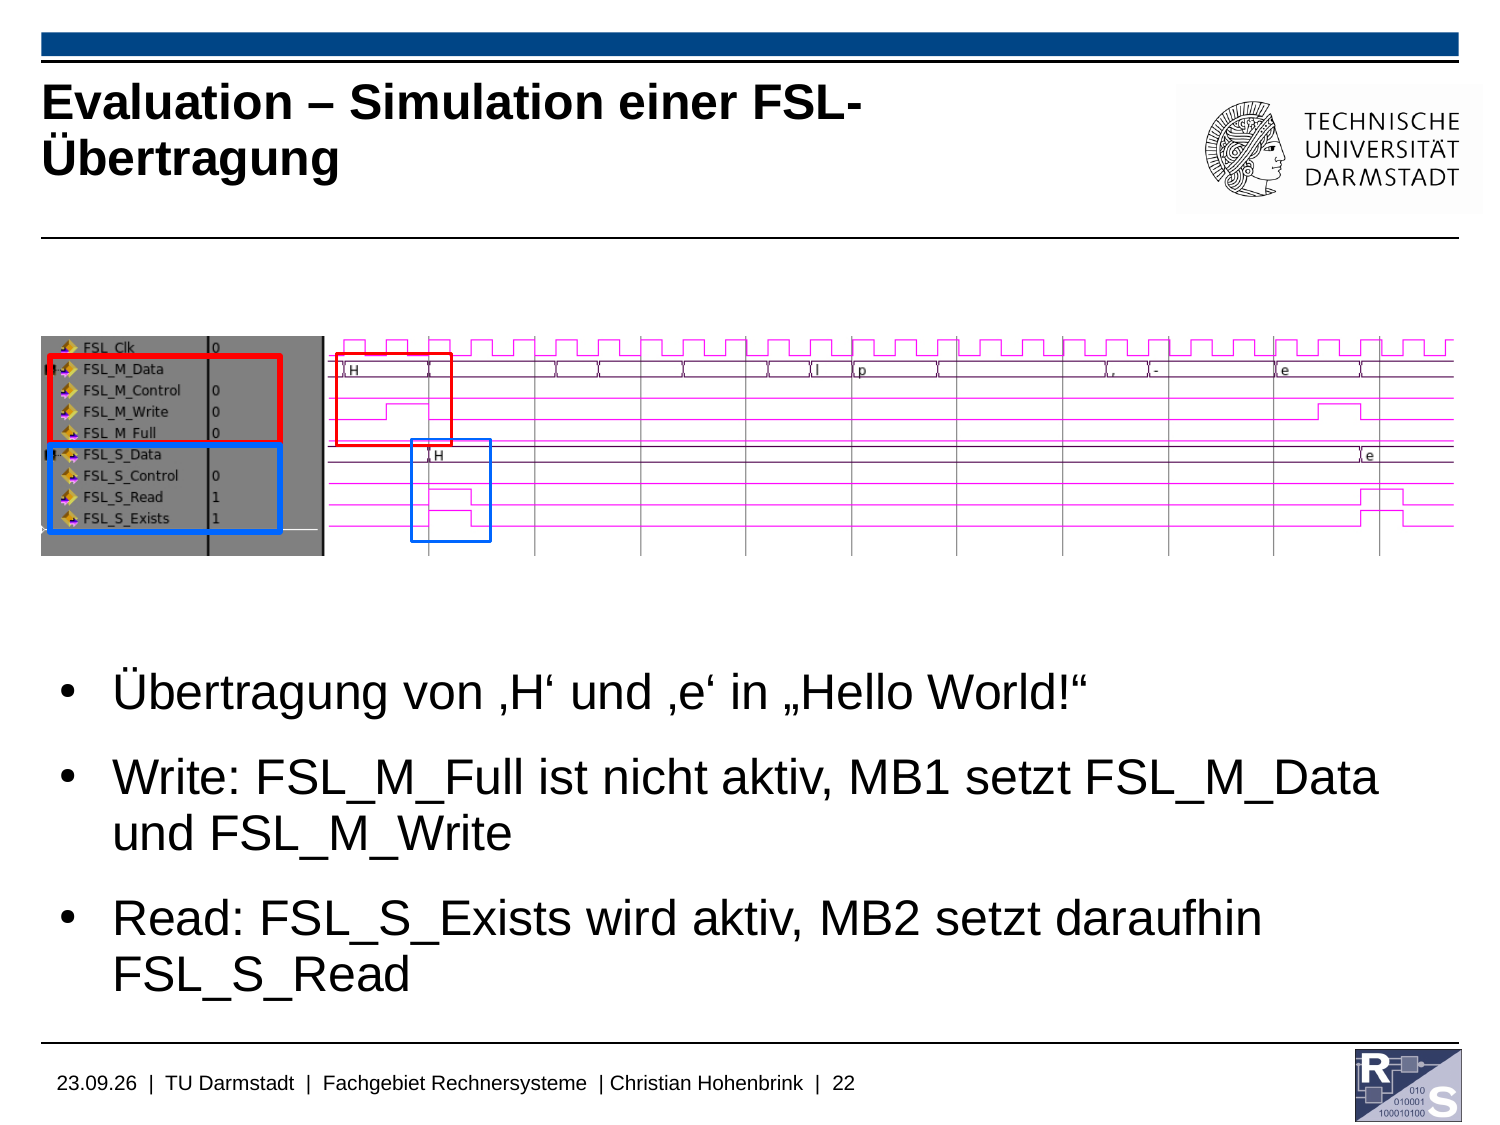

# Evaluation – Simulation einer FSL-Übertragung
Übertragung von ‚H‘ und ‚e‘ in „Hello World!“
Write: FSL_M_Full ist nicht aktiv, MB1 setzt FSL_M_Data und FSL_M_Write
Read: FSL_S_Exists wird aktiv, MB2 setzt daraufhin FSL_S_Read